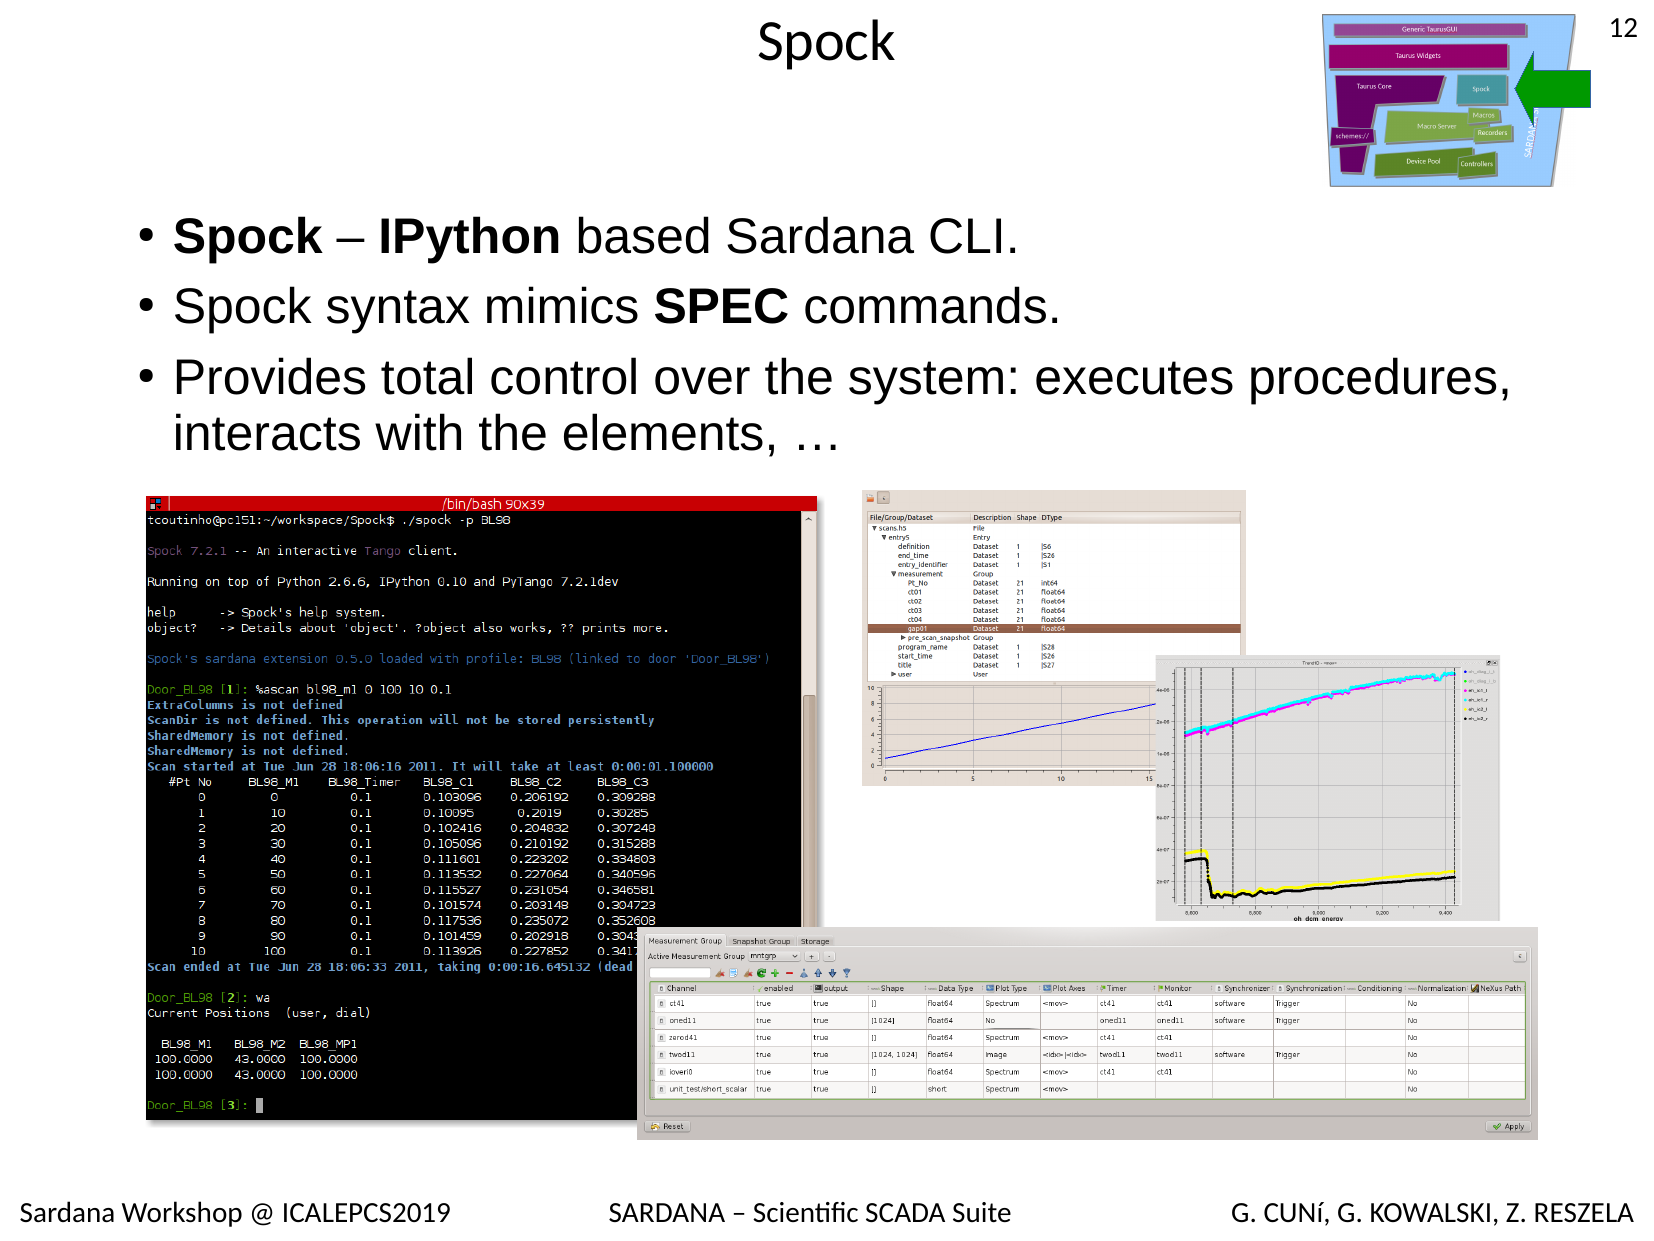

# Spock
12
Spock – IPython based Sardana CLI.
Spock syntax mimics SPEC commands.
Provides total control over the system: executes procedures, interacts with the elements, …